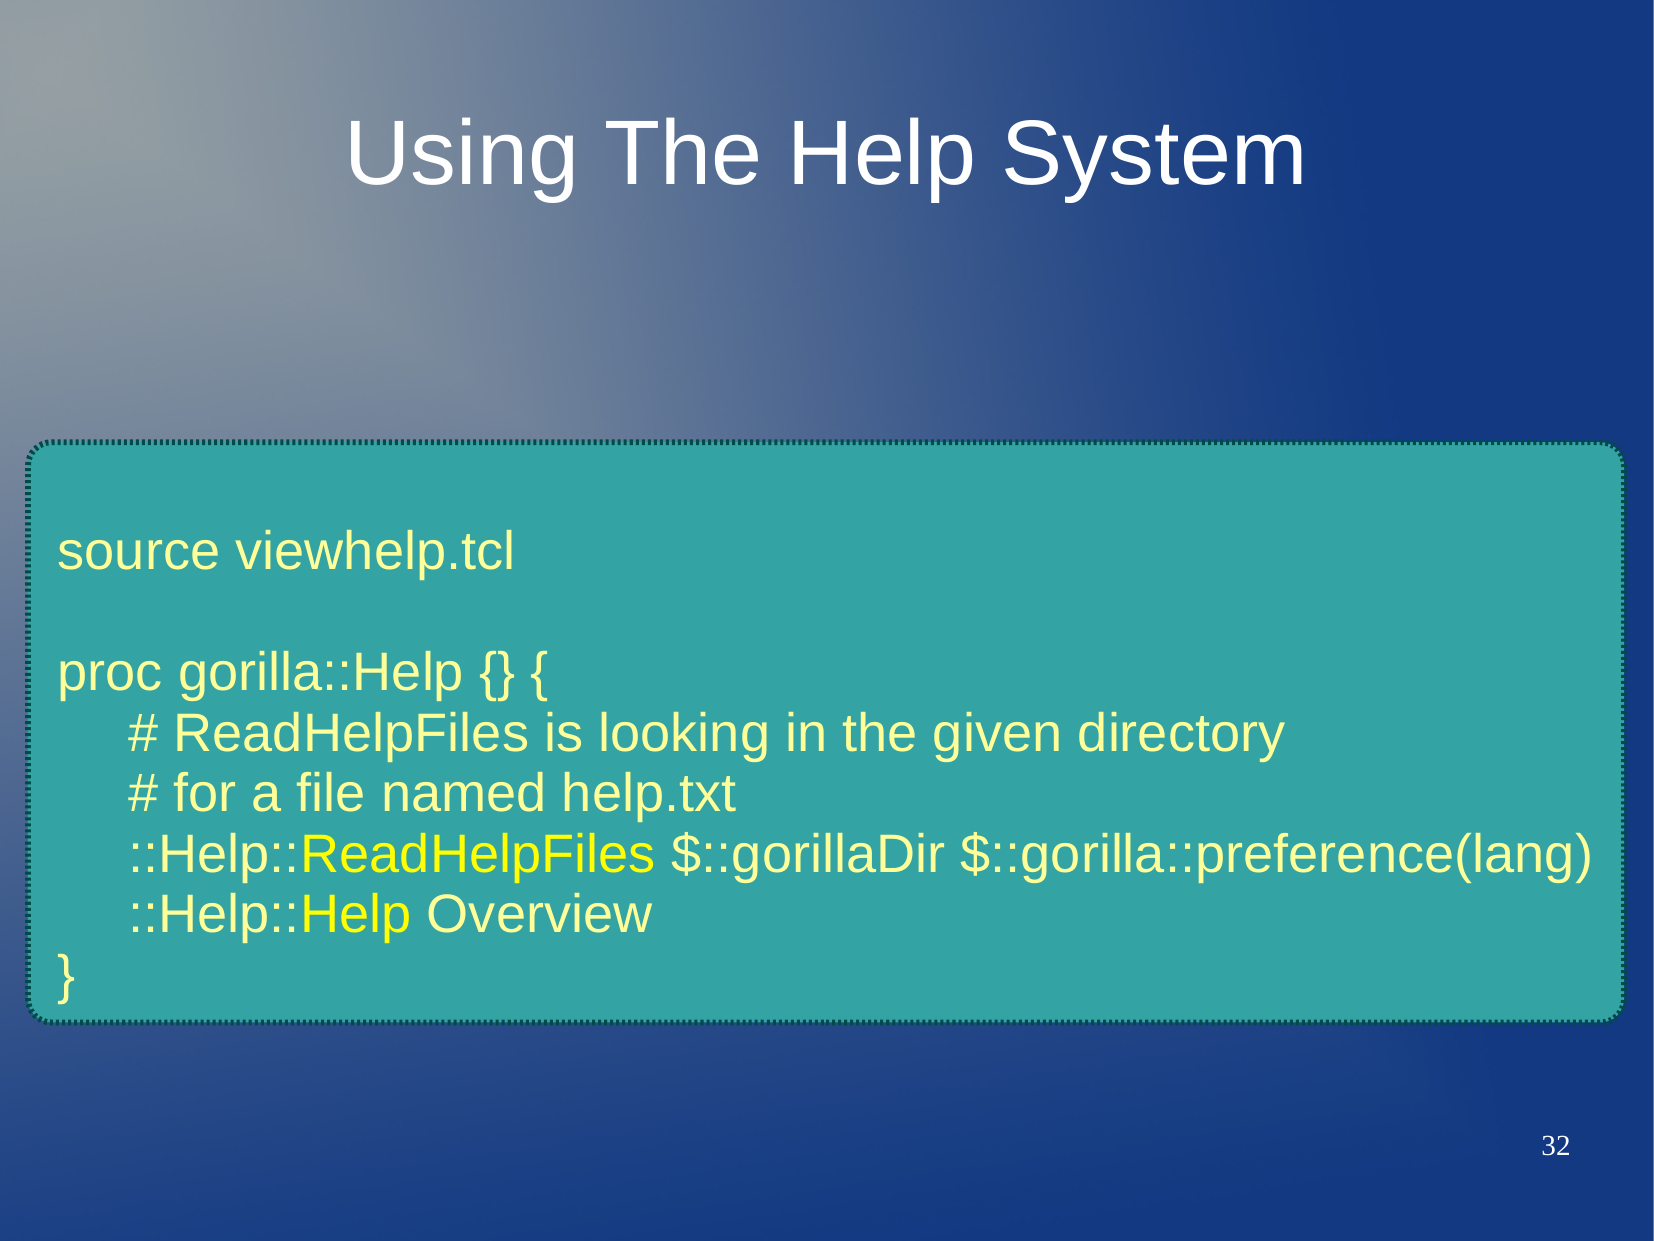

# Using The Help System
source viewhelp.tcl
proc gorilla::Help {} {
# ReadHelpFiles is looking in the given directory
# for a file named help.txt
::Help::ReadHelpFiles $::gorillaDir $::gorilla::preference(lang)
::Help::Help Overview
}
32